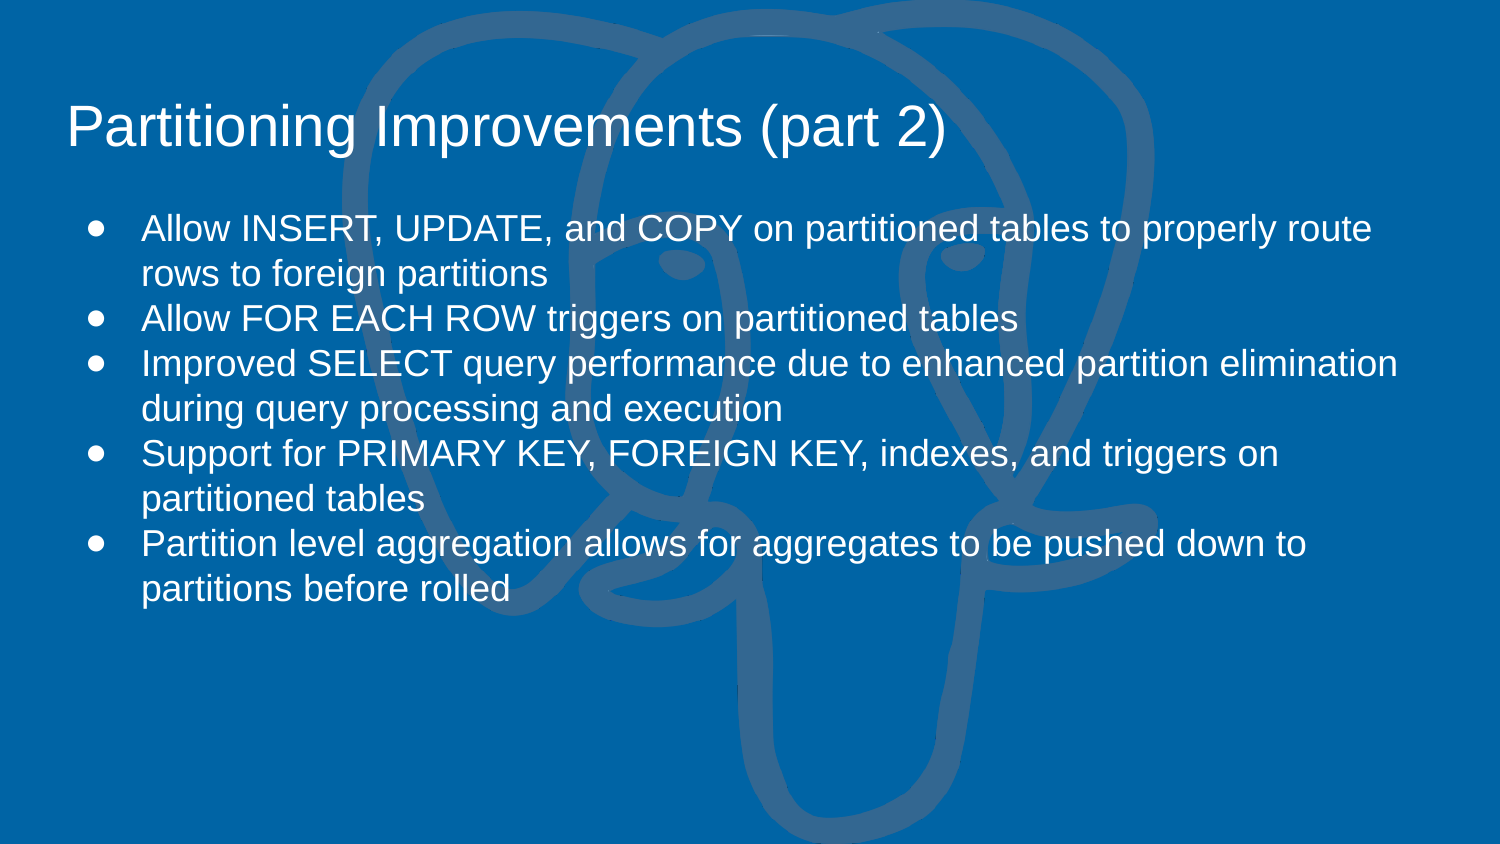

# Partitioning Improvements (part 2)
Allow INSERT, UPDATE, and COPY on partitioned tables to properly route rows to foreign partitions
Allow FOR EACH ROW triggers on partitioned tables
Improved SELECT query performance due to enhanced partition elimination during query processing and execution
Support for PRIMARY KEY, FOREIGN KEY, indexes, and triggers on partitioned tables
Partition level aggregation allows for aggregates to be pushed down to partitions before rolled